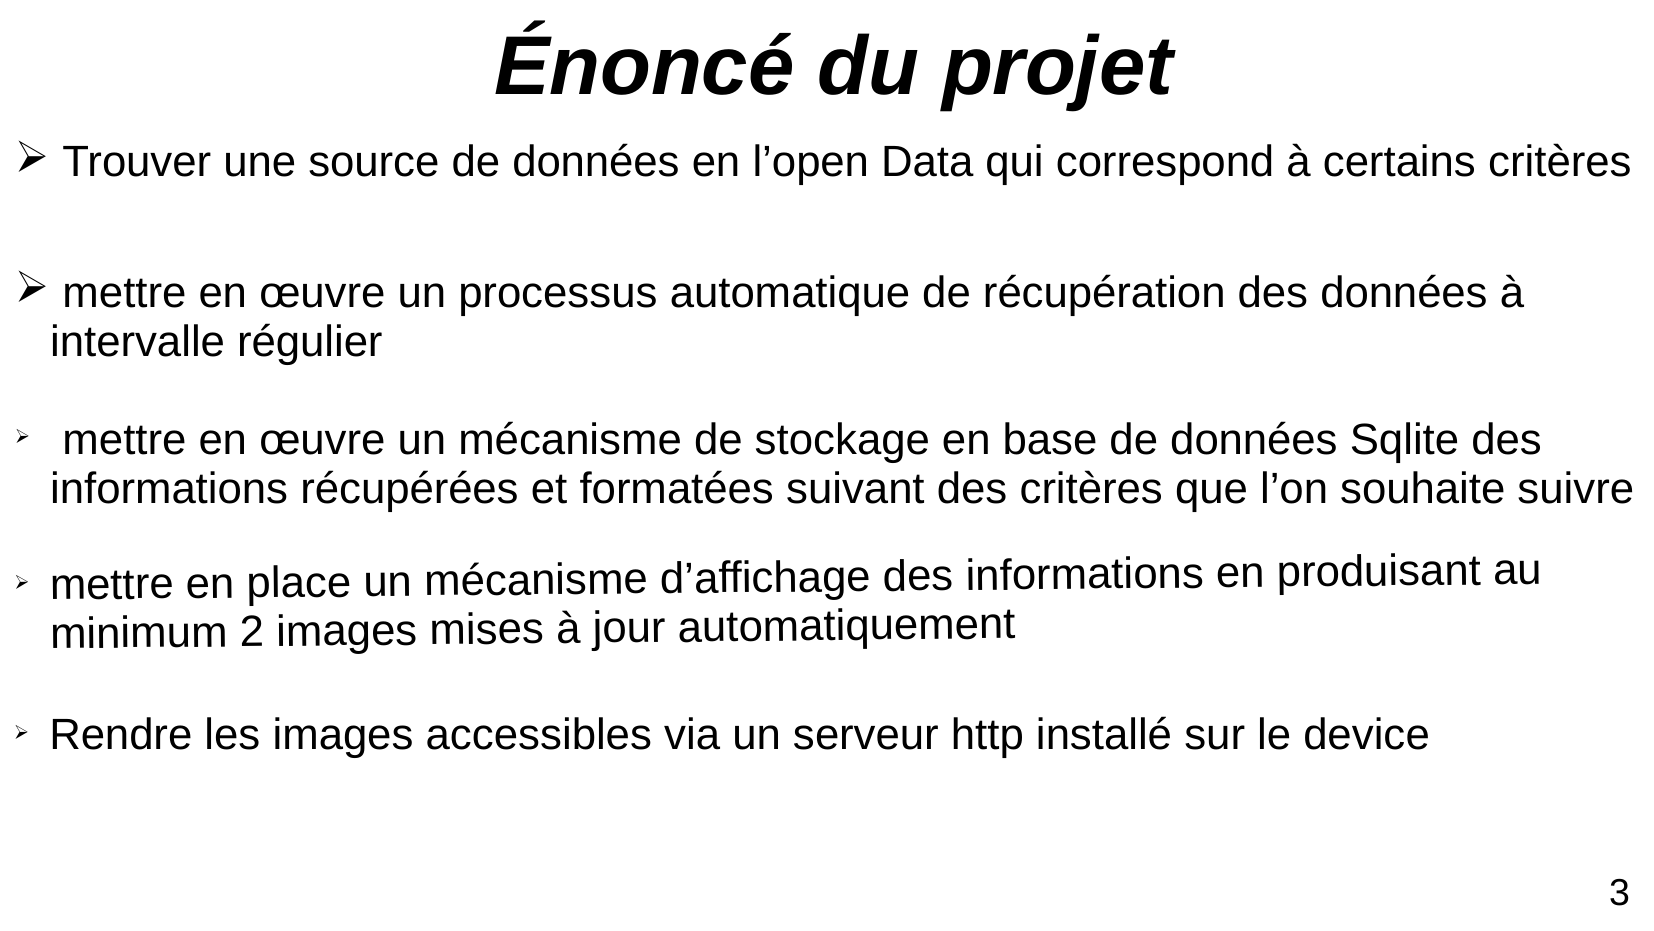

Énoncé du projet
 Trouver une source de données en l’open Data qui correspond à certains critères
 mettre en œuvre un processus automatique de récupération des données à
intervalle régulier
 mettre en œuvre un mécanisme de stockage en base de données Sqlite des informations récupérées et formatées suivant des critères que l’on souhaite suivre
mettre en place un mécanisme d’affichage des informations en produisant au minimum 2 images mises à jour automatiquement
Rendre les images accessibles via un serveur http installé sur le device